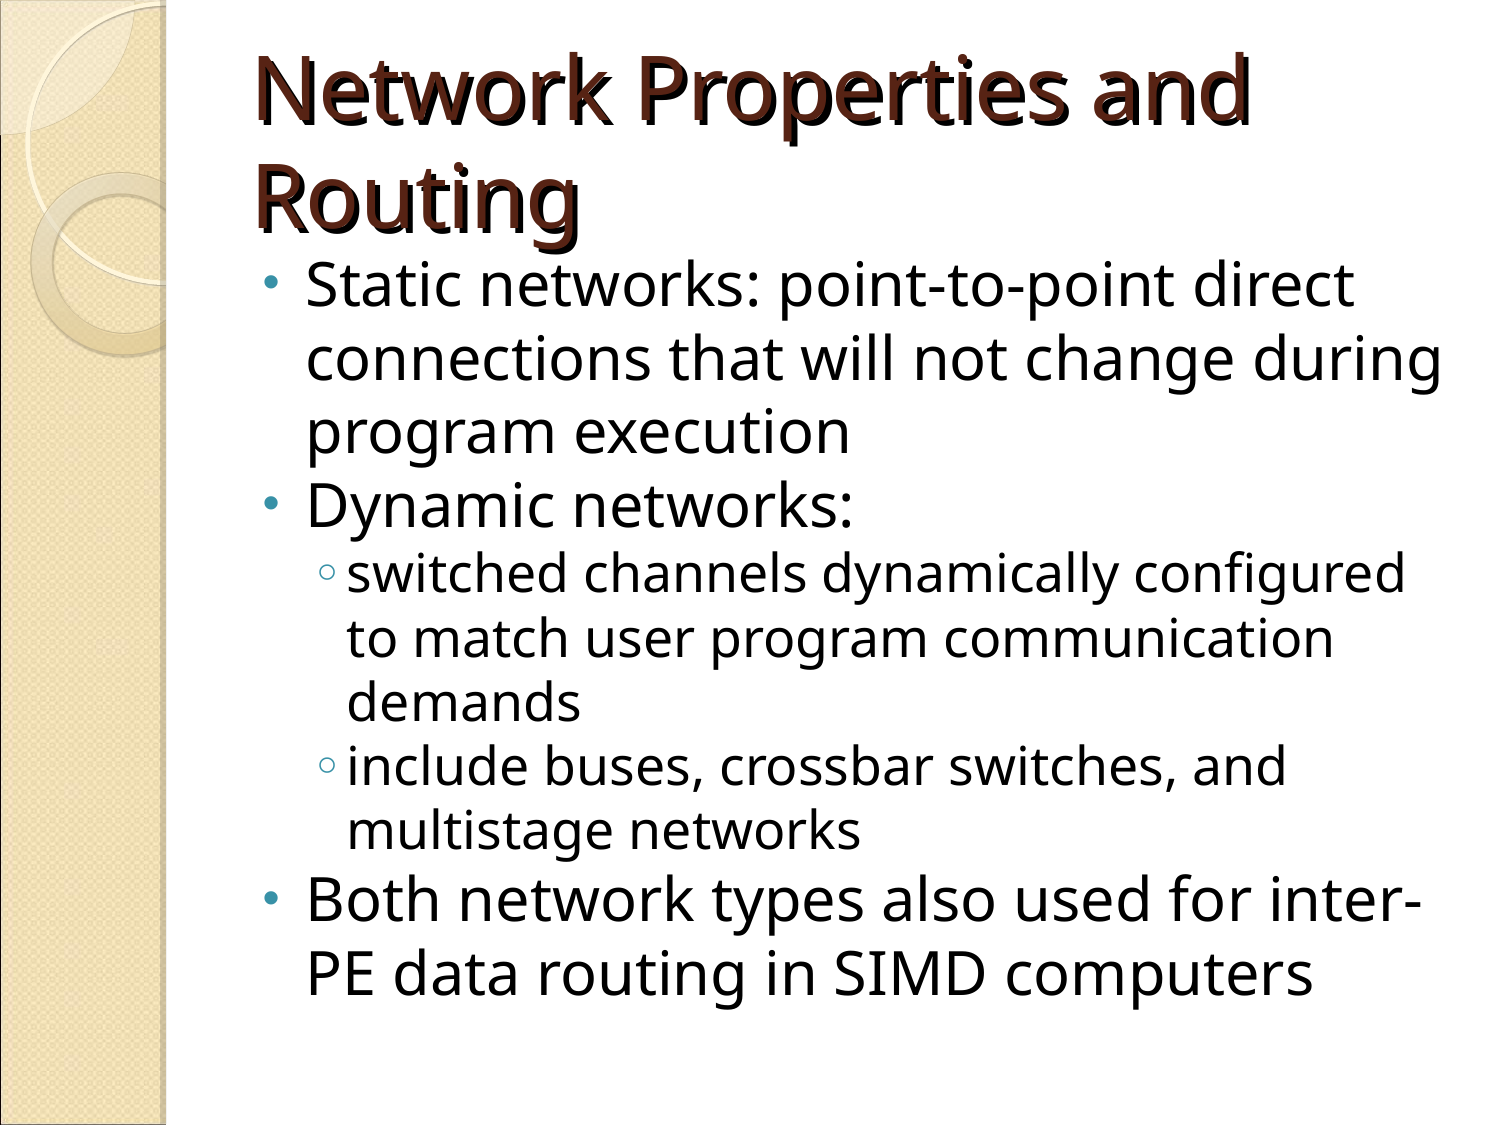

# Network Properties and Routing
Static networks: point-to-point direct connections that will not change during program execution
Dynamic networks:
switched channels dynamically configured to match user program communication demands
include buses, crossbar switches, and multistage networks
Both network types also used for inter-PE data routing in SIMD computers